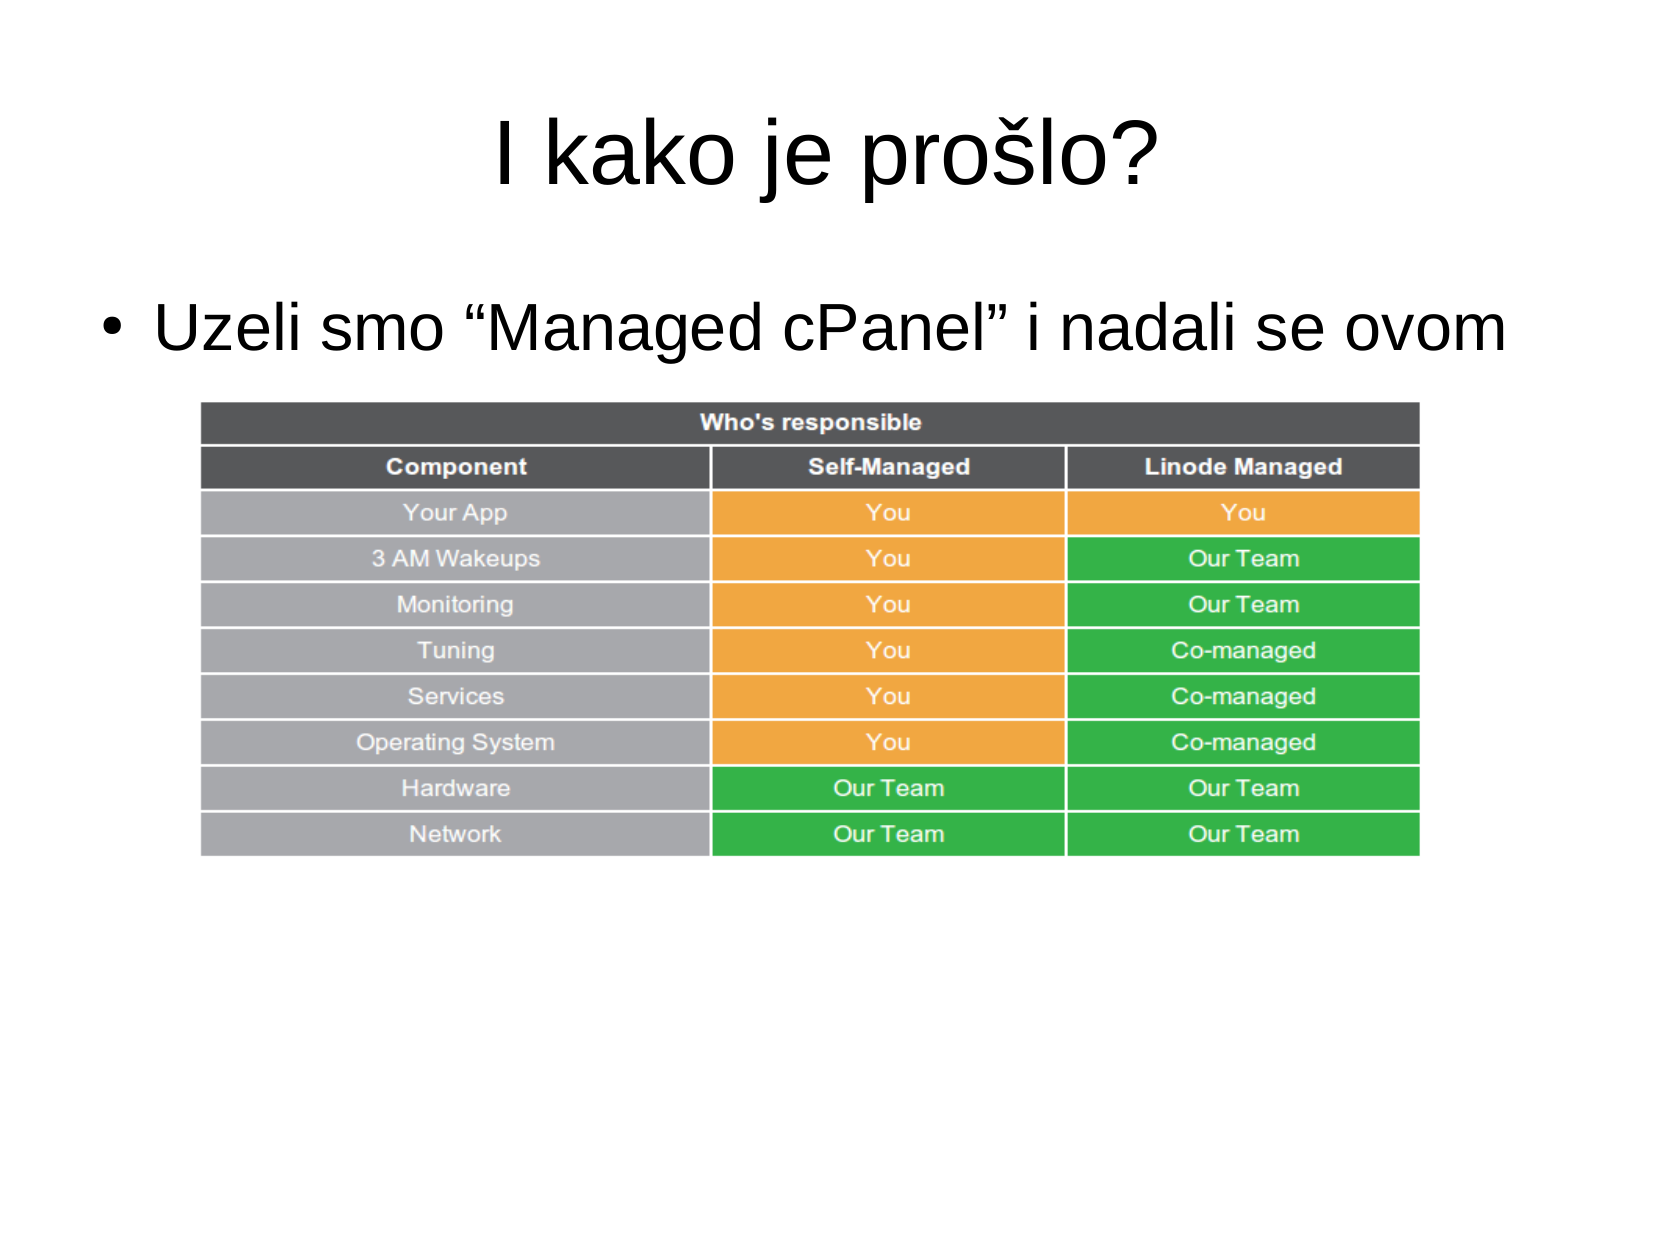

# I kako je prošlo?
Uzeli smo “Managed cPanel” i nadali se ovom